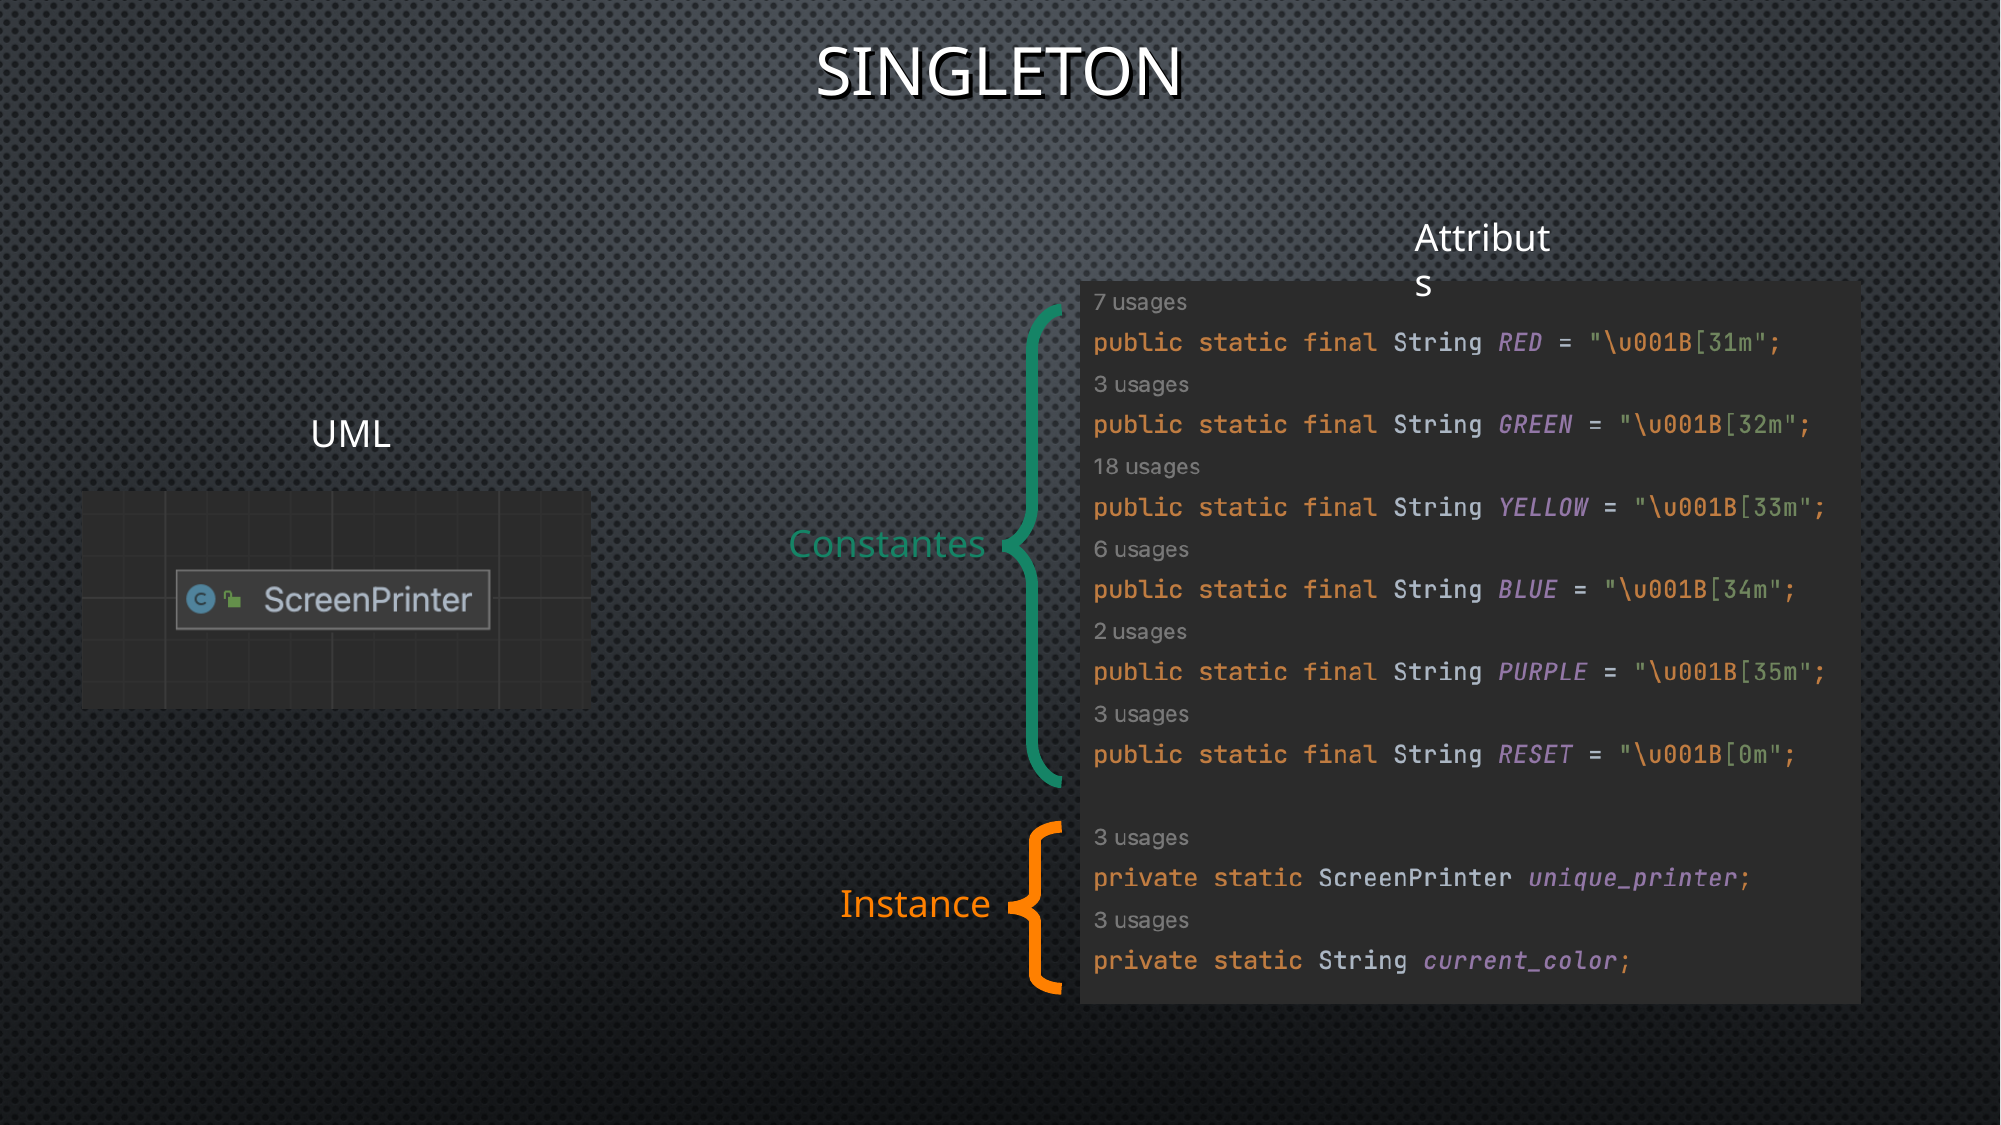

# Singleton
Attributs
UML
Constantes
Attributs
Instance